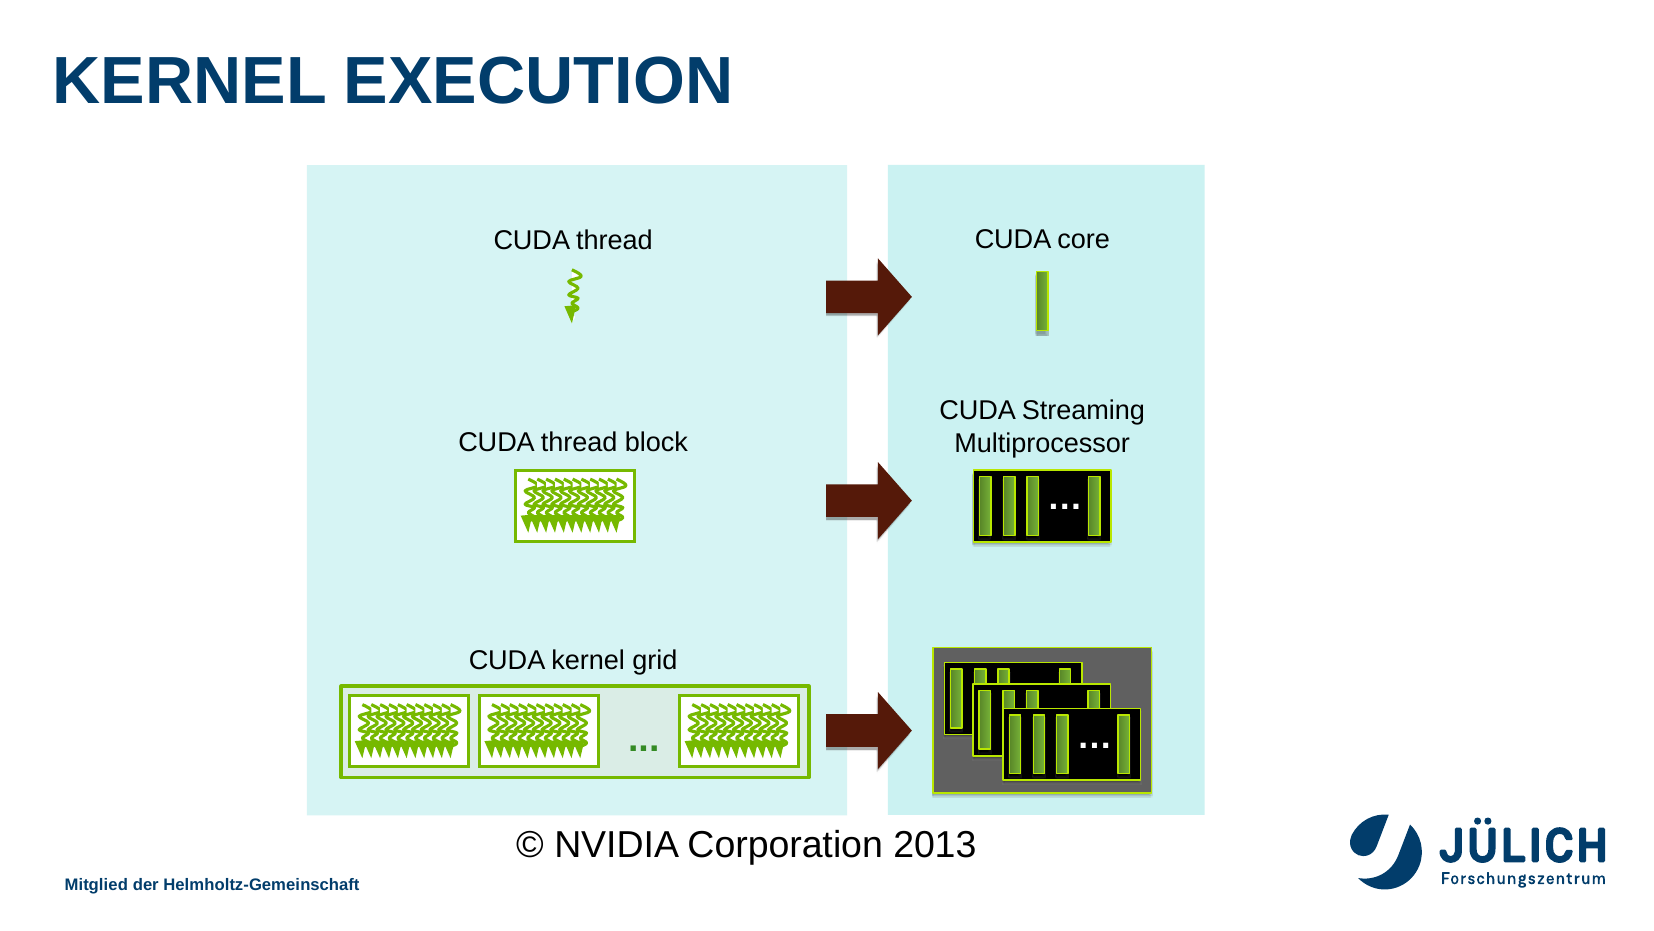

# Kernel Execution
CUDA core
CUDA thread
CUDA Streaming Multiprocessor
CUDA thread block
…
CUDA kernel grid
…
…
…
...
© NVIDIA Corporation 2013